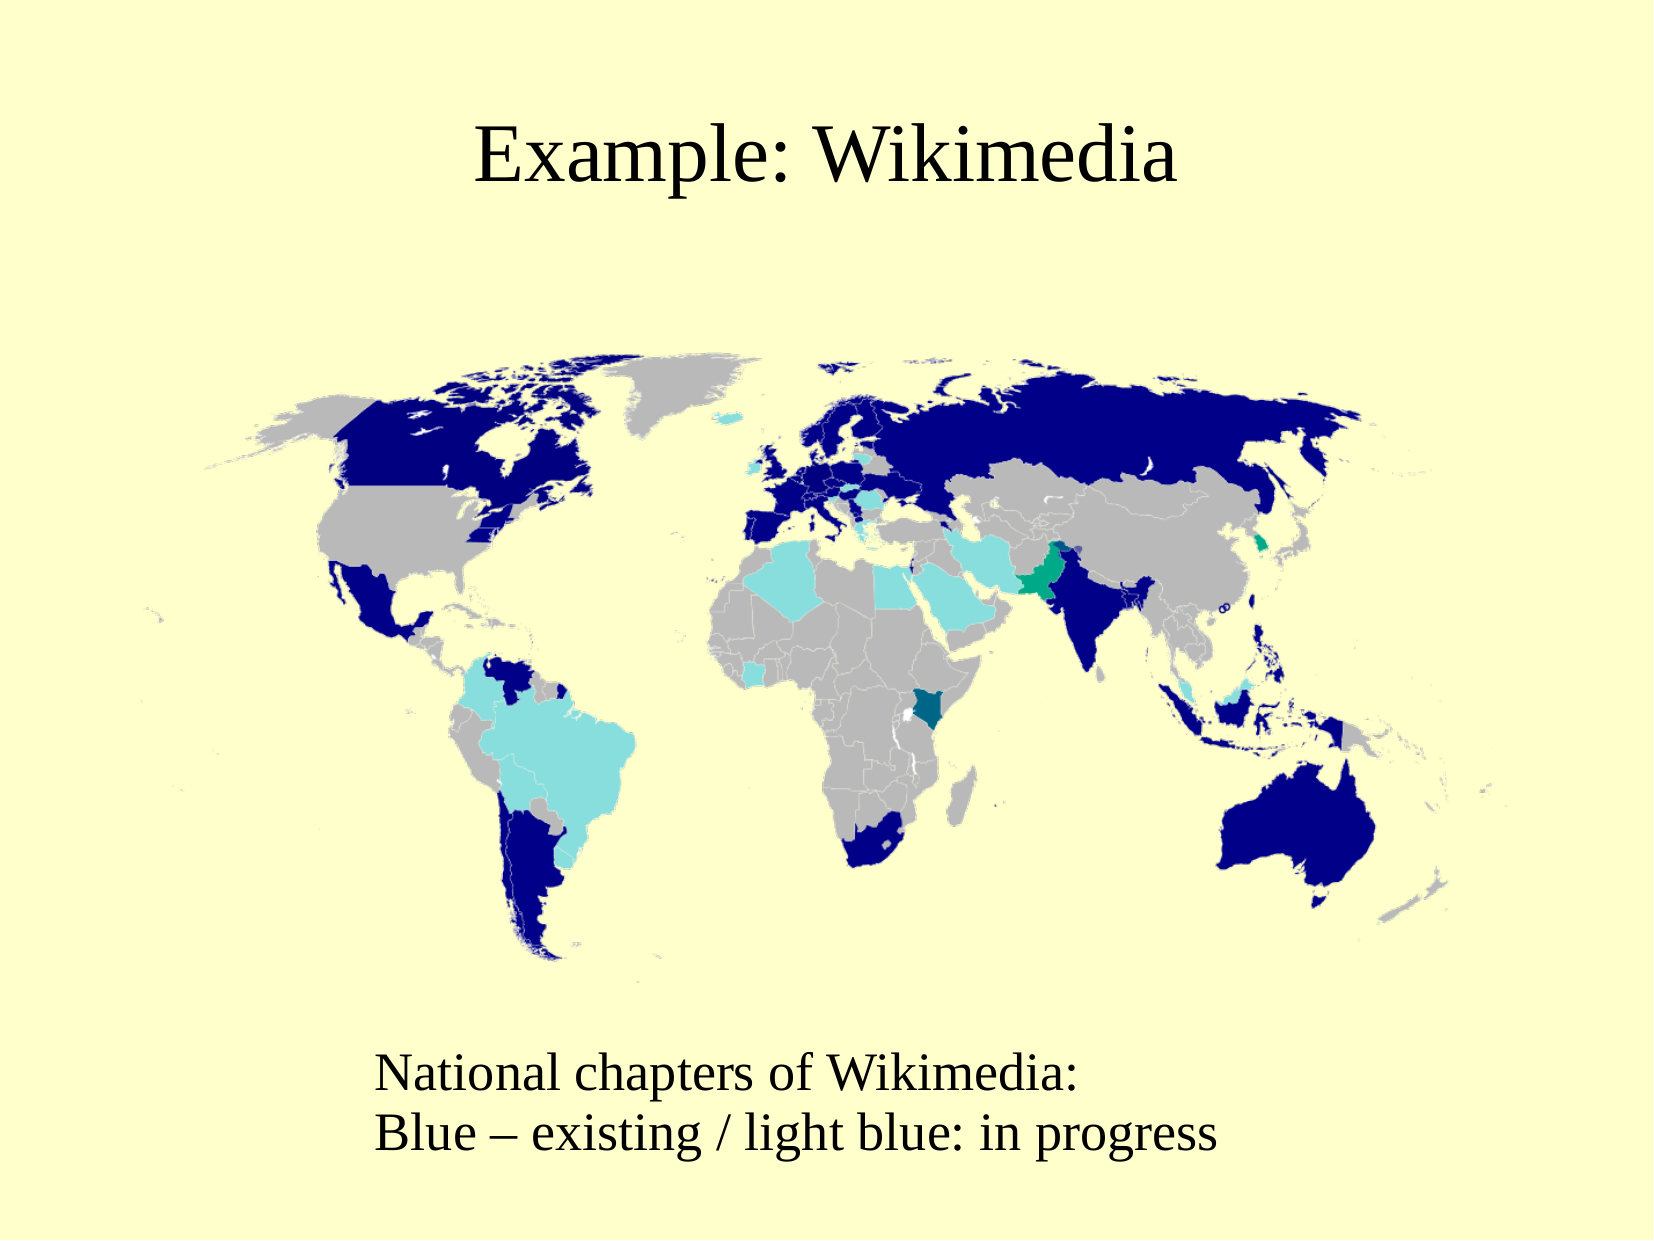

# Example: Wikimedia
National chapters of Wikimedia:
Blue – existing / light blue: in progress